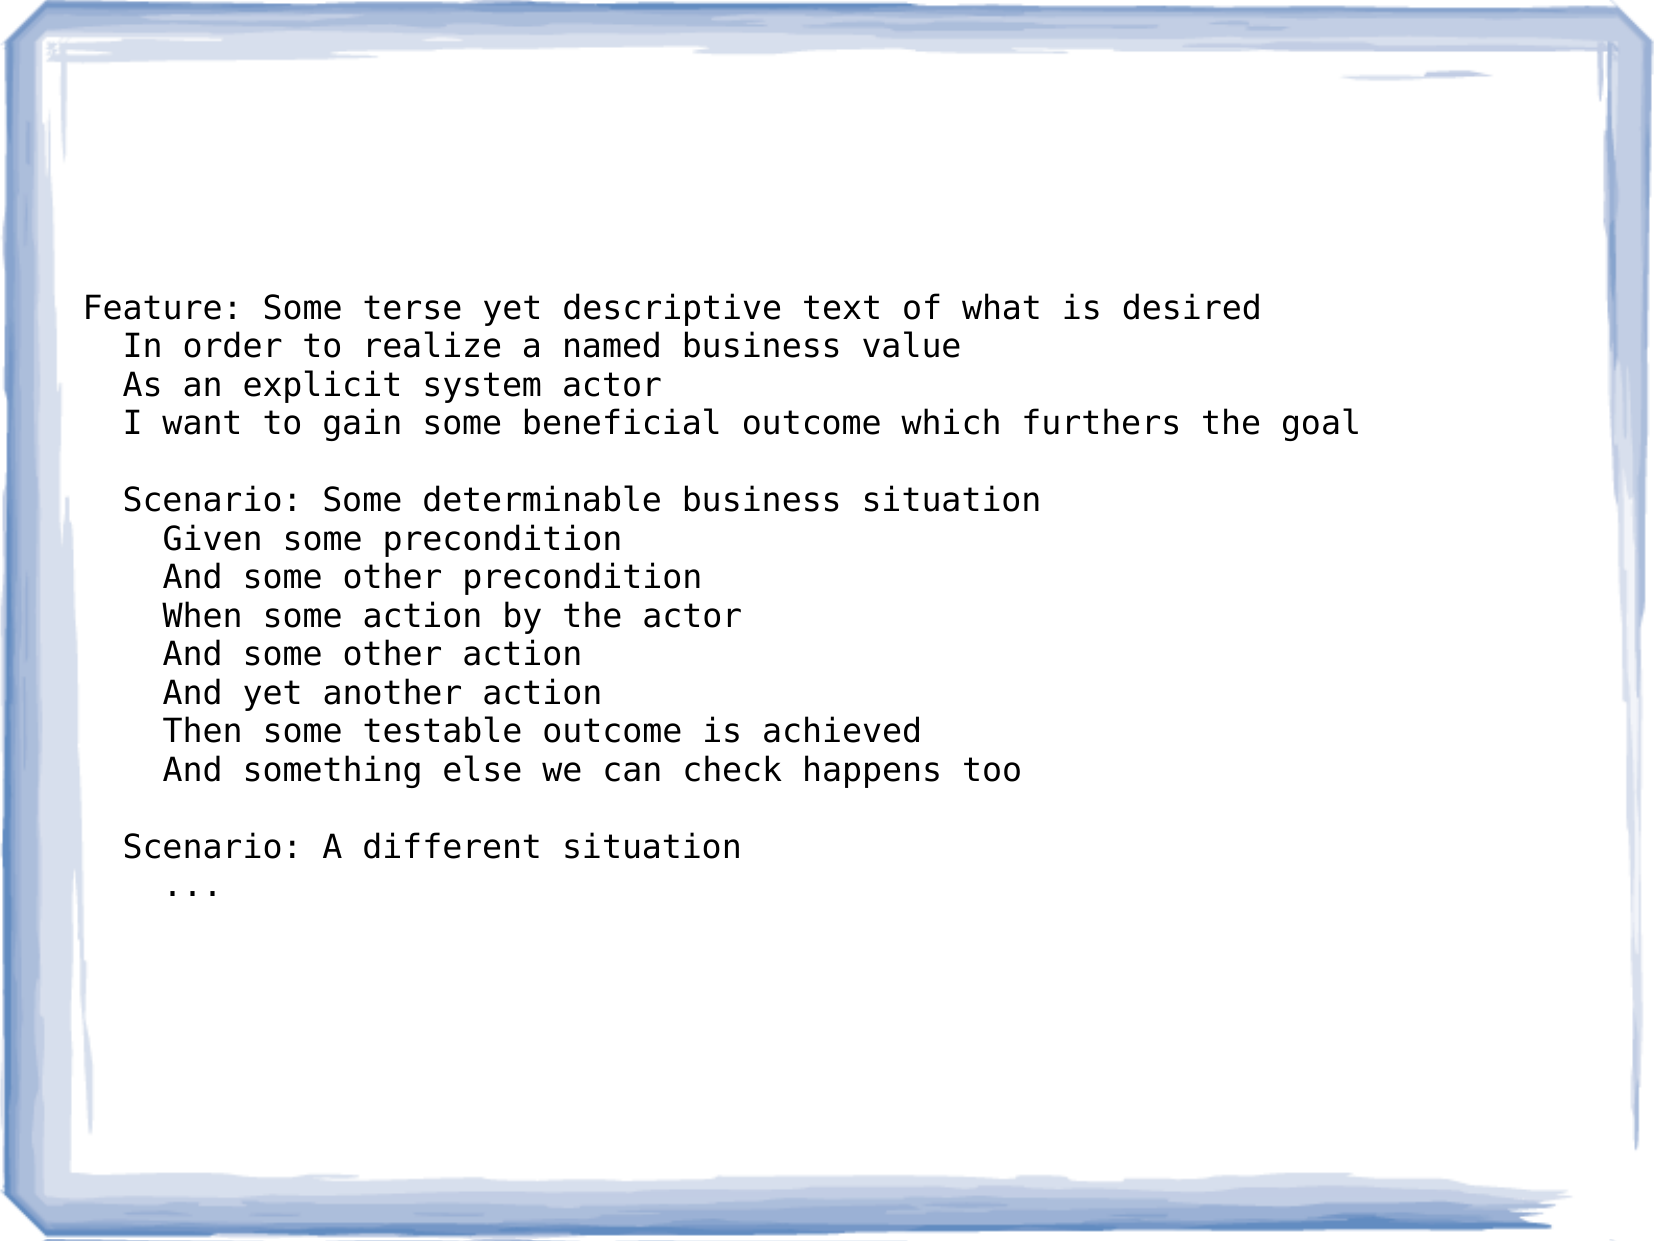

# Feature: Some terse yet descriptive text of what is desired
 In order to realize a named business value
 As an explicit system actor
 I want to gain some beneficial outcome which furthers the goal
 Scenario: Some determinable business situation
 Given some precondition
 And some other precondition
 When some action by the actor
 And some other action
 And yet another action
 Then some testable outcome is achieved
 And something else we can check happens too
 Scenario: A different situation
 ...